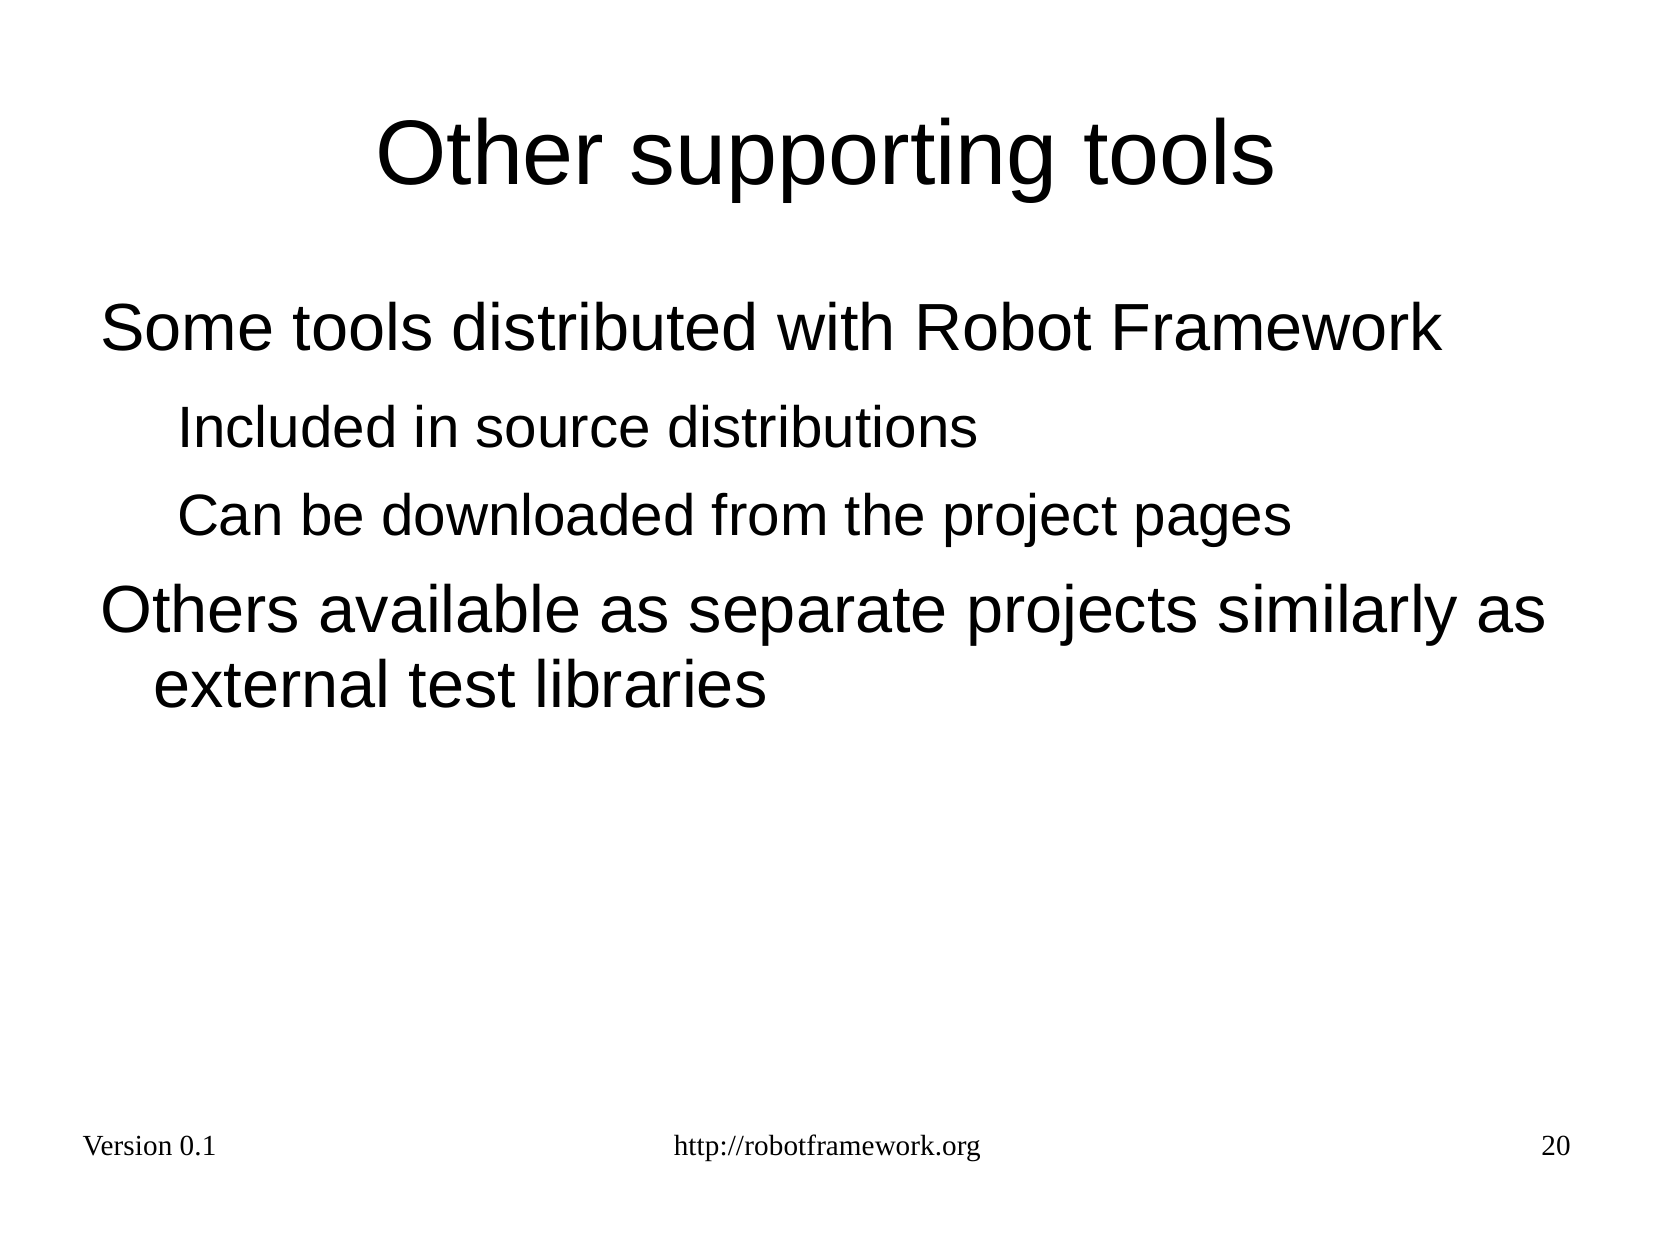

# Other supporting tools
Some tools distributed with Robot Framework
Included in source distributions
Can be downloaded from the project pages
Others available as separate projects similarly as external test libraries
Version 0.1
http://robotframework.org
20